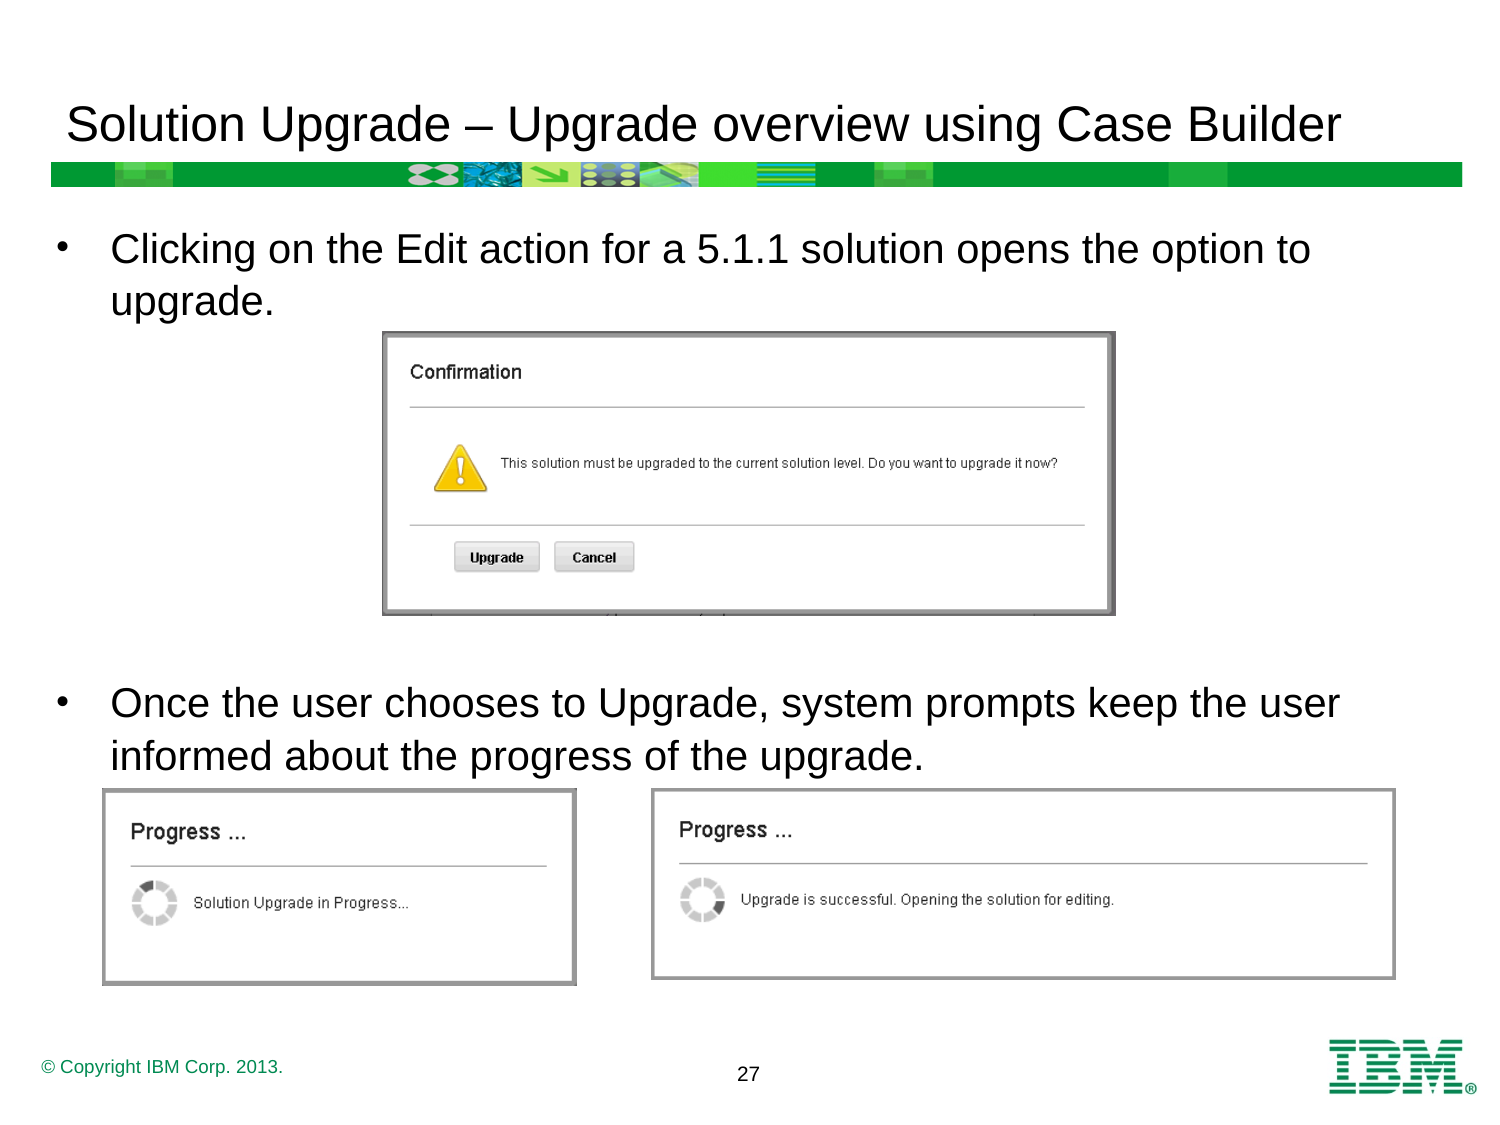

# Solution Upgrade – Upgrade overview using Case Builder
Clicking on the Edit action for a 5.1.1 solution opens the option to upgrade.
Once the user chooses to Upgrade, system prompts keep the user informed about the progress of the upgrade.
27